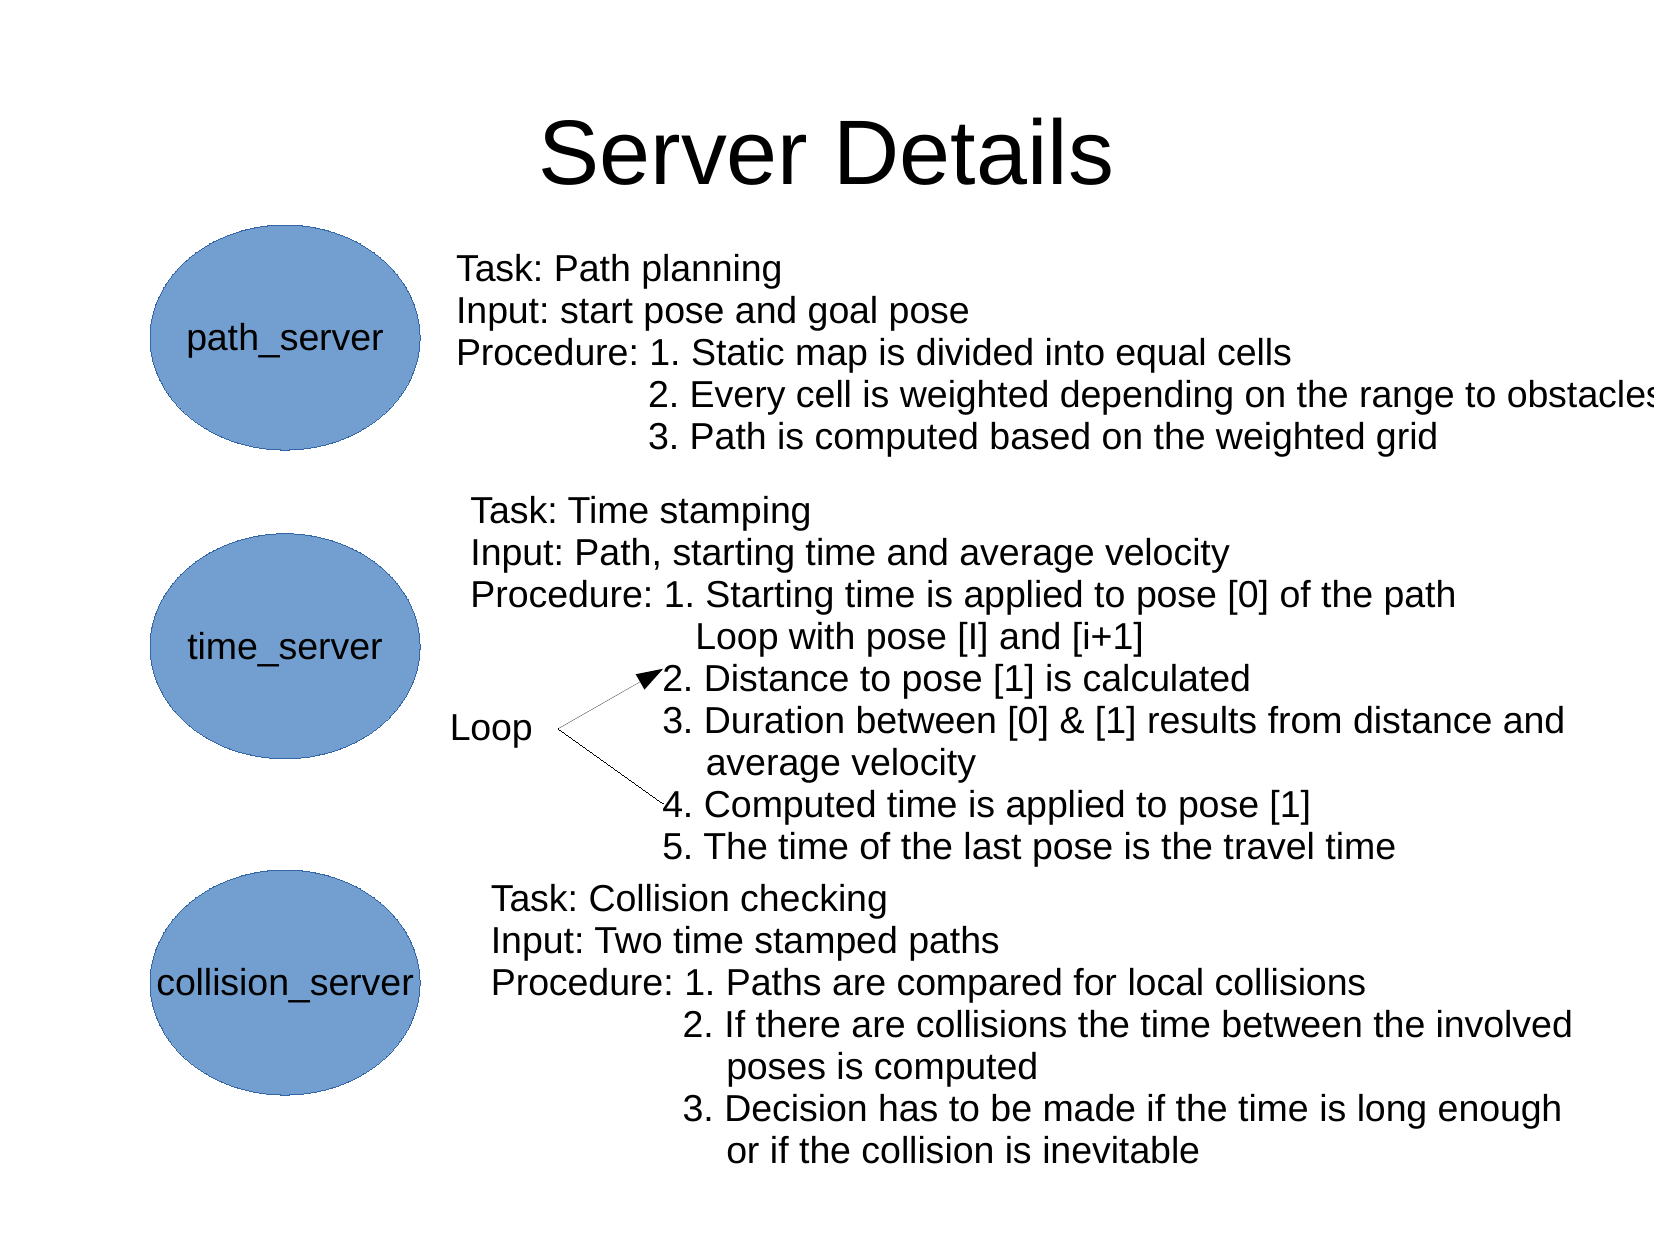

# Server Details
path_server
Task: Path planning
Input: start pose and goal pose
Procedure: 1. Static map is divided into equal cells
		 2. Every cell is weighted depending on the range to obstacles
		 3. Path is computed based on the weighted grid
Task: Time stamping
Input: Path, starting time and average velocity
Procedure: 1. Starting time is applied to pose [0] of the path
			Loop with pose [I] and [i+1]
		 2. Distance to pose [1] is calculated
		 3. Duration between [0] & [1] results from distance and
			 average velocity
		 4. Computed time is applied to pose [1]
		 5. The time of the last pose is the travel time
time_server
Loop
collision_server
Task: Collision checking
Input: Two time stamped paths
Procedure: 1. Paths are compared for local collisions
		 2. If there are collisions the time between the involved
			 poses is computed
		 3. Decision has to be made if the time is long enough
			 or if the collision is inevitable